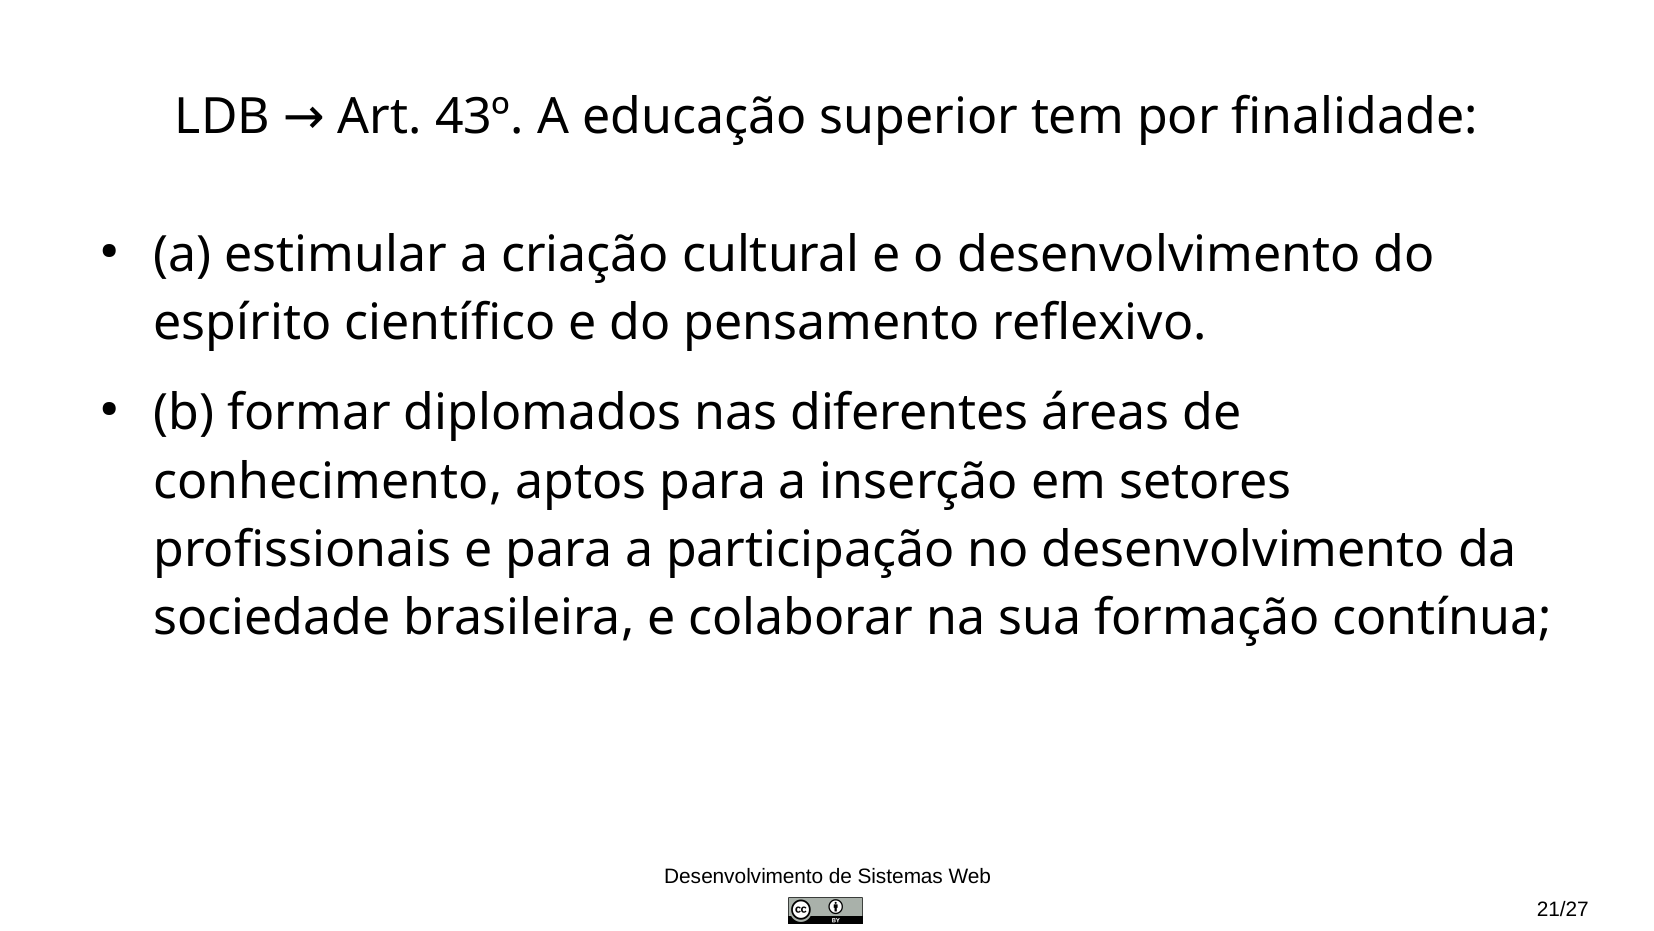

# LDB → Art. 43º. A educação superior tem por finalidade:
(a) estimular a criação cultural e o desenvolvimento do espírito científico e do pensamento reflexivo.
(b) formar diplomados nas diferentes áreas de conhecimento, aptos para a inserção em setores profissionais e para a participação no desenvolvimento da sociedade brasileira, e colaborar na sua formação contínua;
21